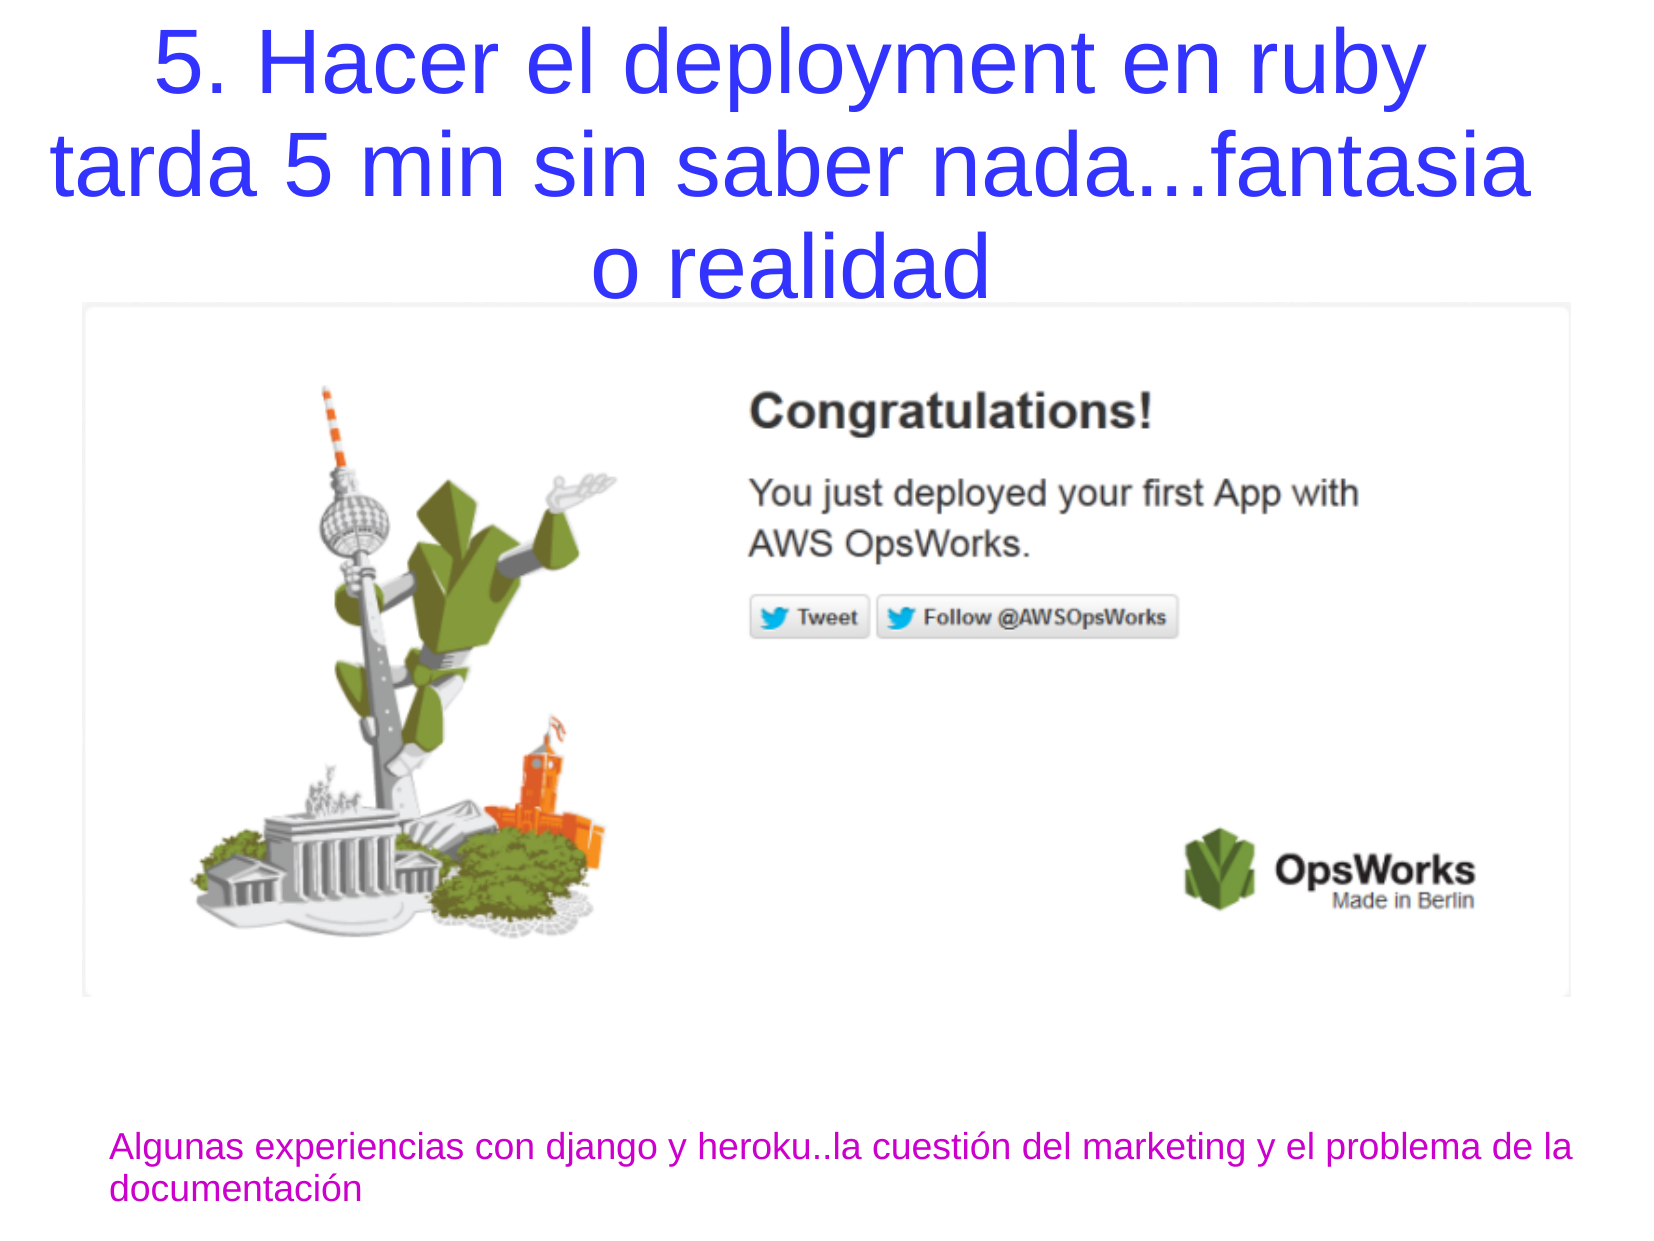

# 5. Hacer el deployment en ruby tarda 5 min sin saber nada...fantasia o realidad
Algunas experiencias con django y heroku..la cuestión del marketing y el problema de la
documentación